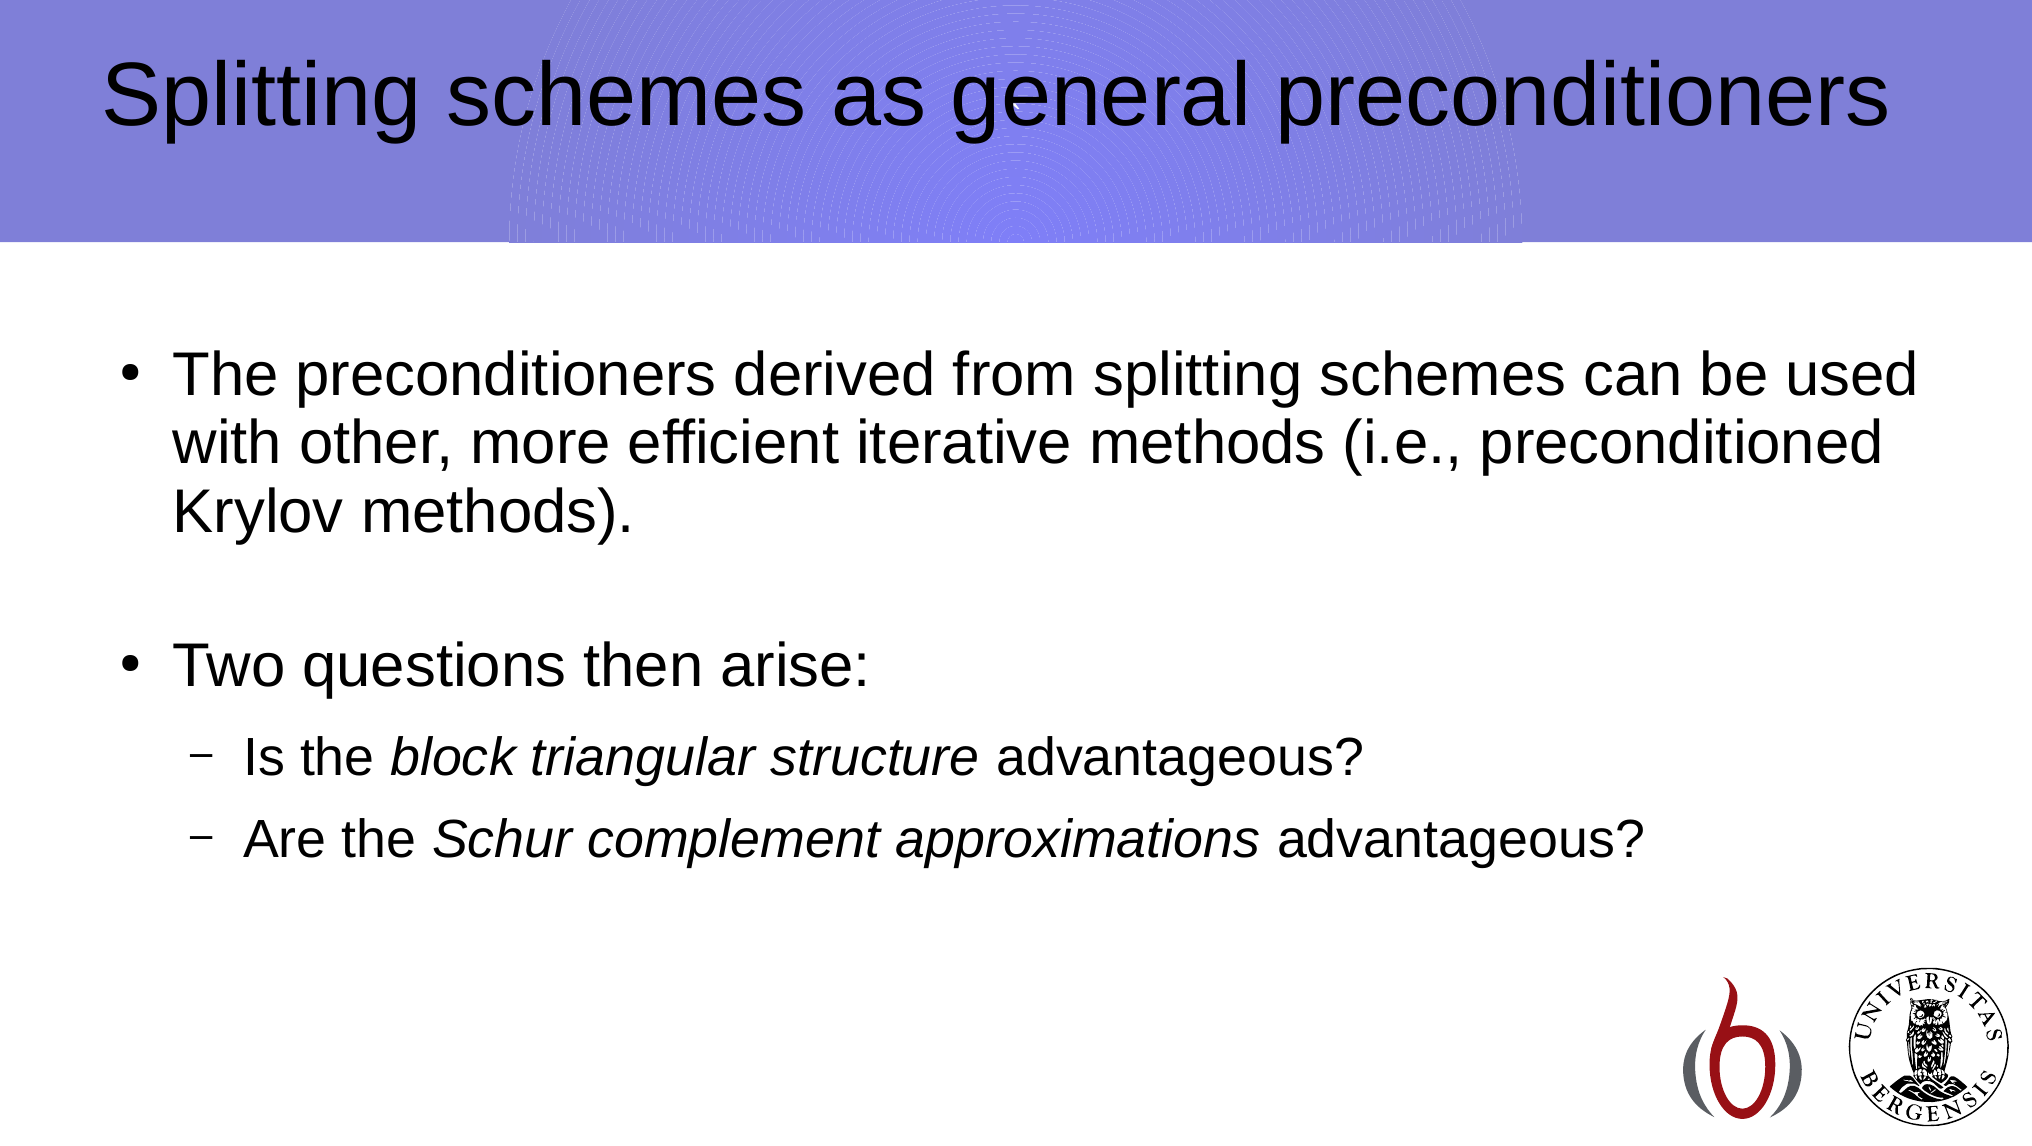

Splitting schemes as general preconditioners
# The preconditioners derived from splitting schemes can be used with other, more efficient iterative methods (i.e., preconditioned Krylov methods).
Two questions then arise:
Is the block triangular structure advantageous?
Are the Schur complement approximations advantageous?